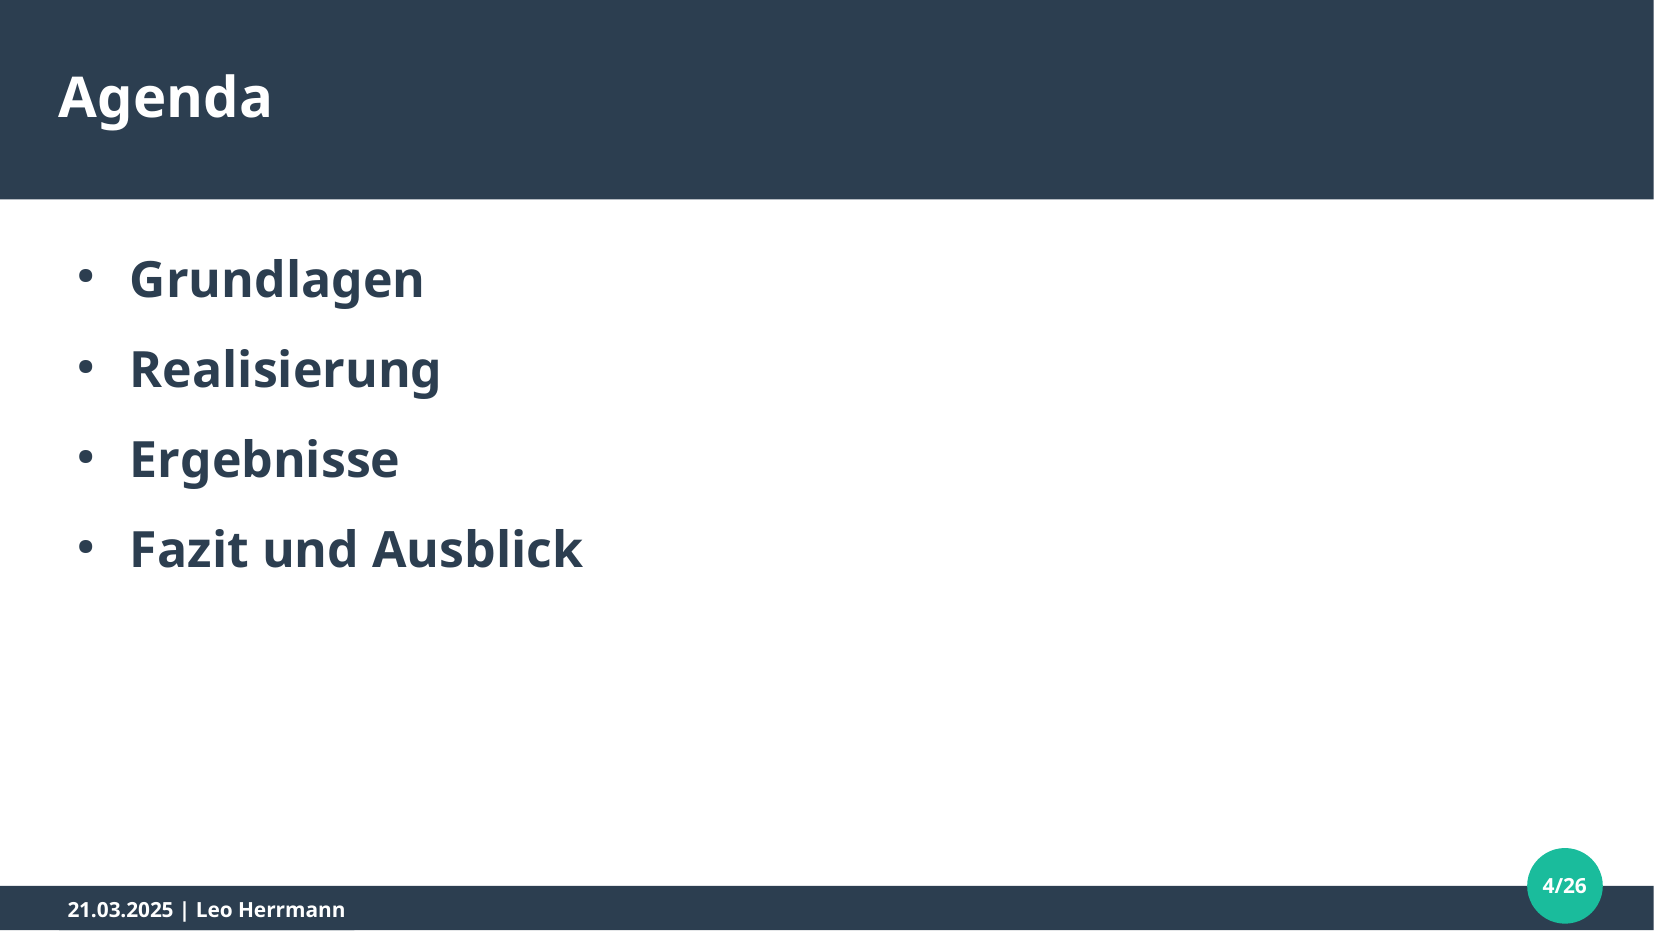

# Agenda
Grundlagen
Realisierung
Ergebnisse
Fazit und Ausblick